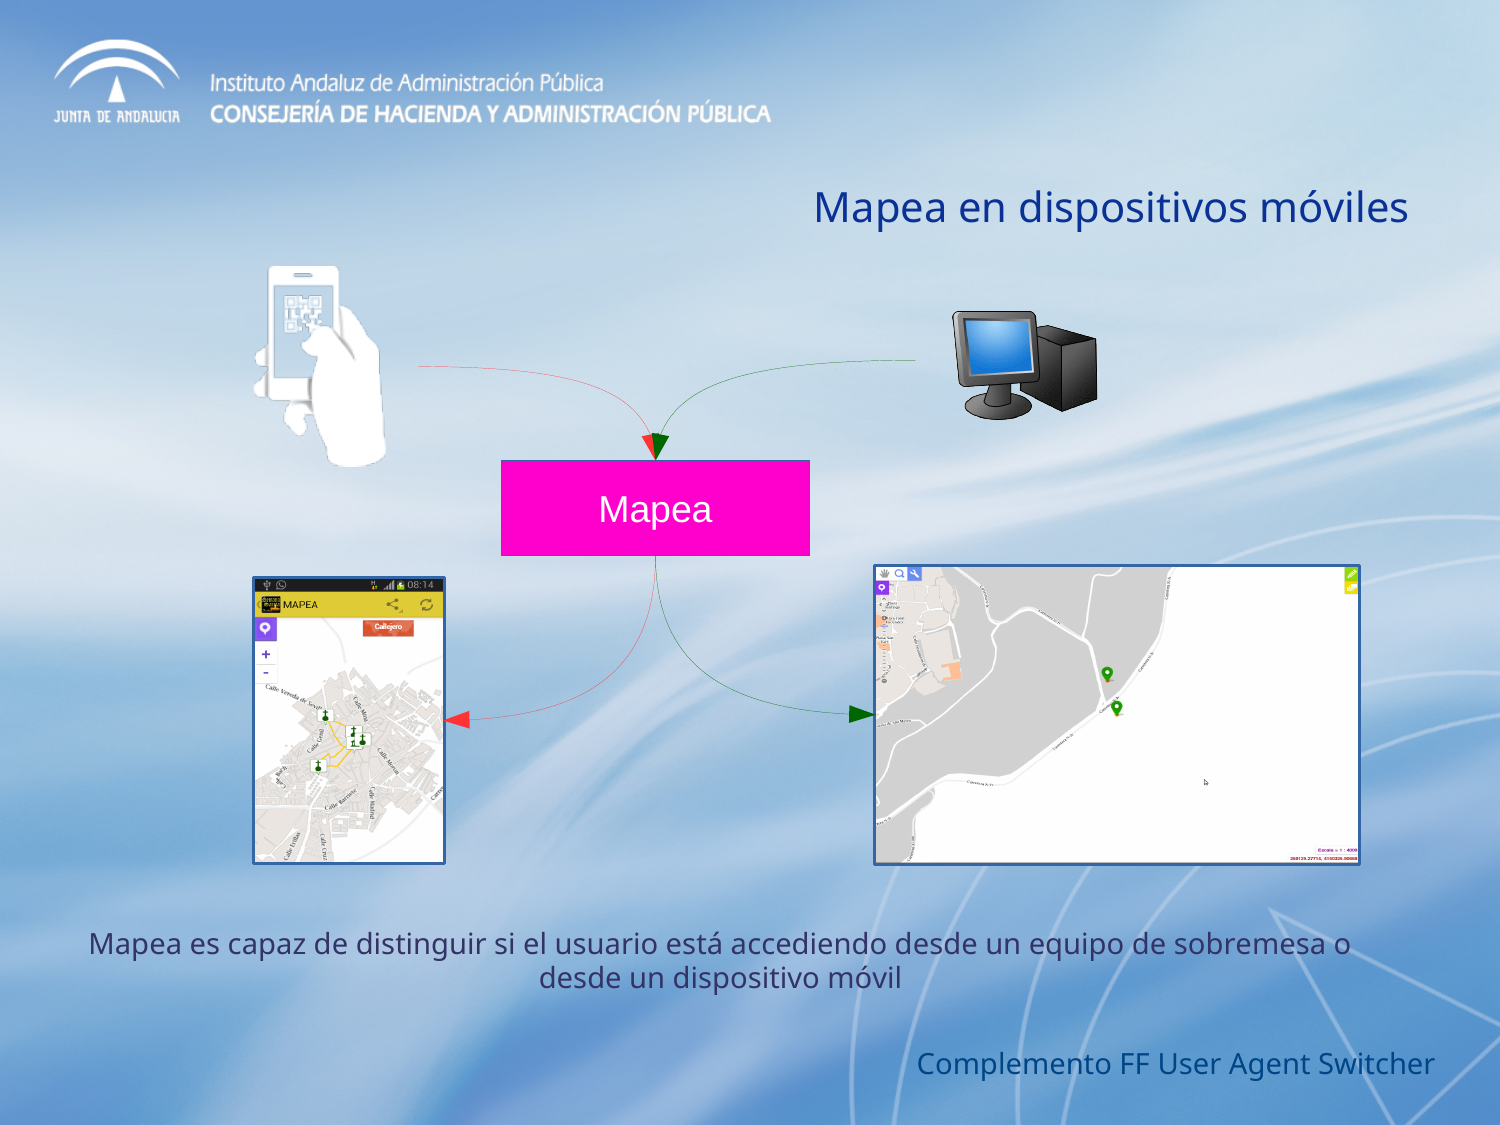

# Mapea en dispositivos móviles
Mapea
Mapea es capaz de distinguir si el usuario está accediendo desde un equipo de sobremesa o desde un dispositivo móvil
Complemento FF User Agent Switcher